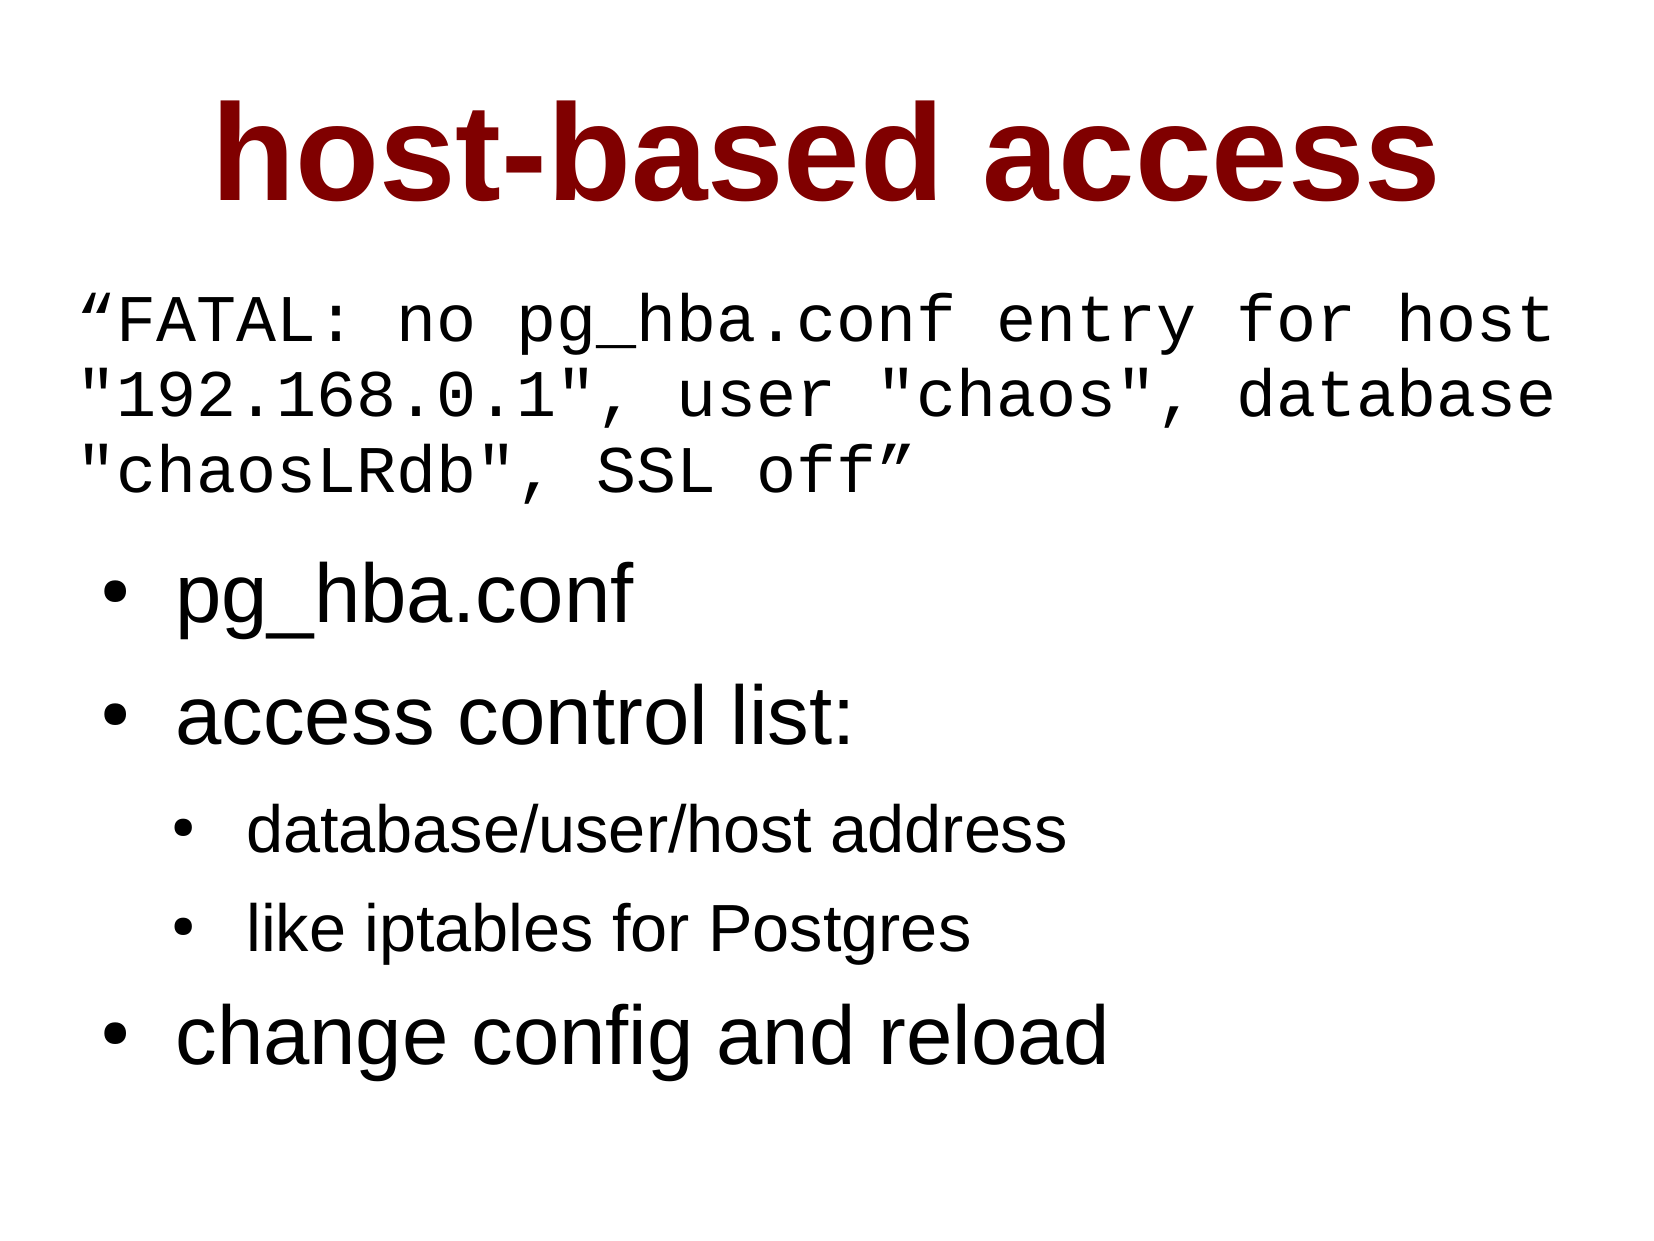

# host-based access
“FATAL: no pg_hba.conf entry for host "192.168.0.1", user "chaos", database "chaosLRdb", SSL off”
pg_hba.conf
access control list:
database/user/host address
like iptables for Postgres
change config and reload